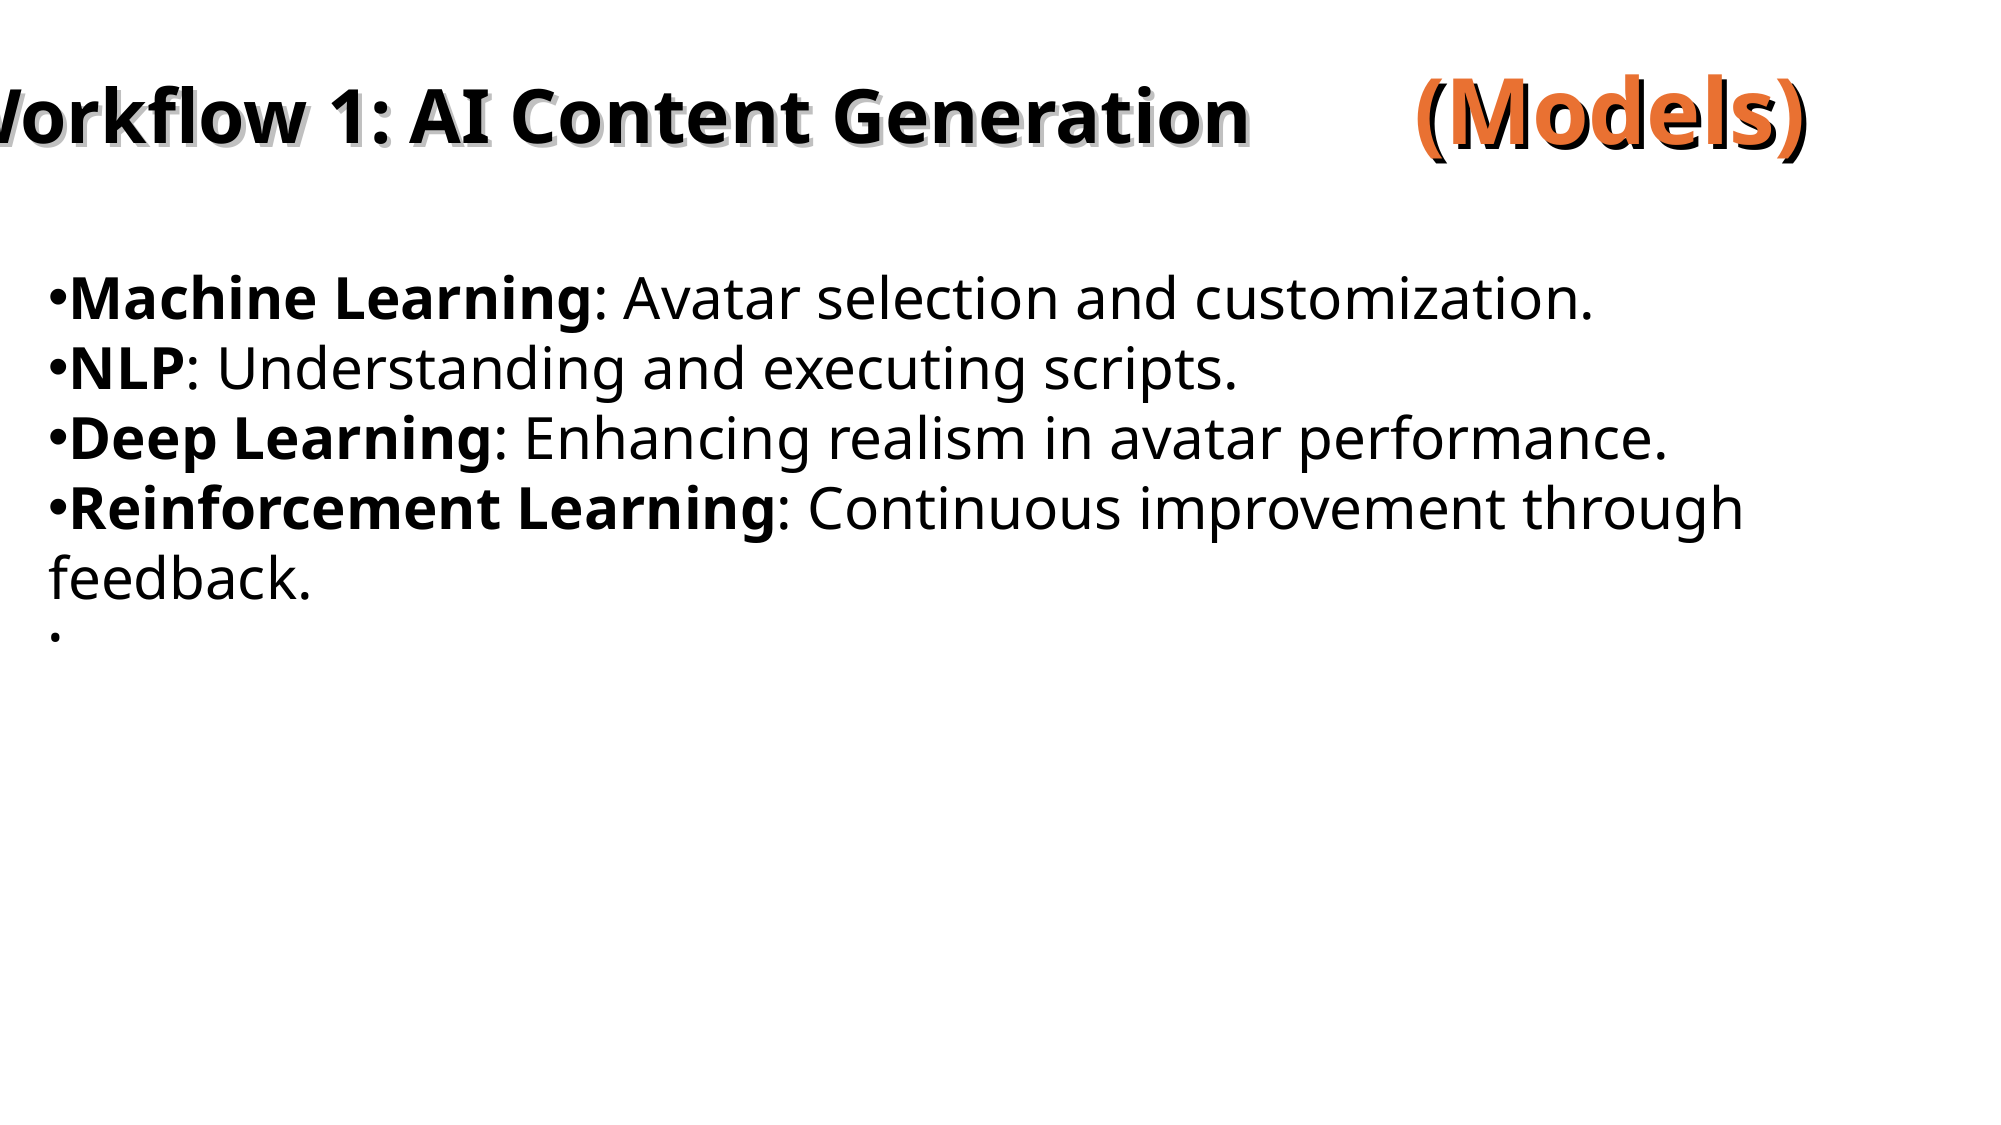

(Models)
Workflow 1: AI Content Generation
Machine Learning: Avatar selection and customization.
NLP: Understanding and executing scripts.
Deep Learning: Enhancing realism in avatar performance.
Reinforcement Learning: Continuous improvement through feedback.